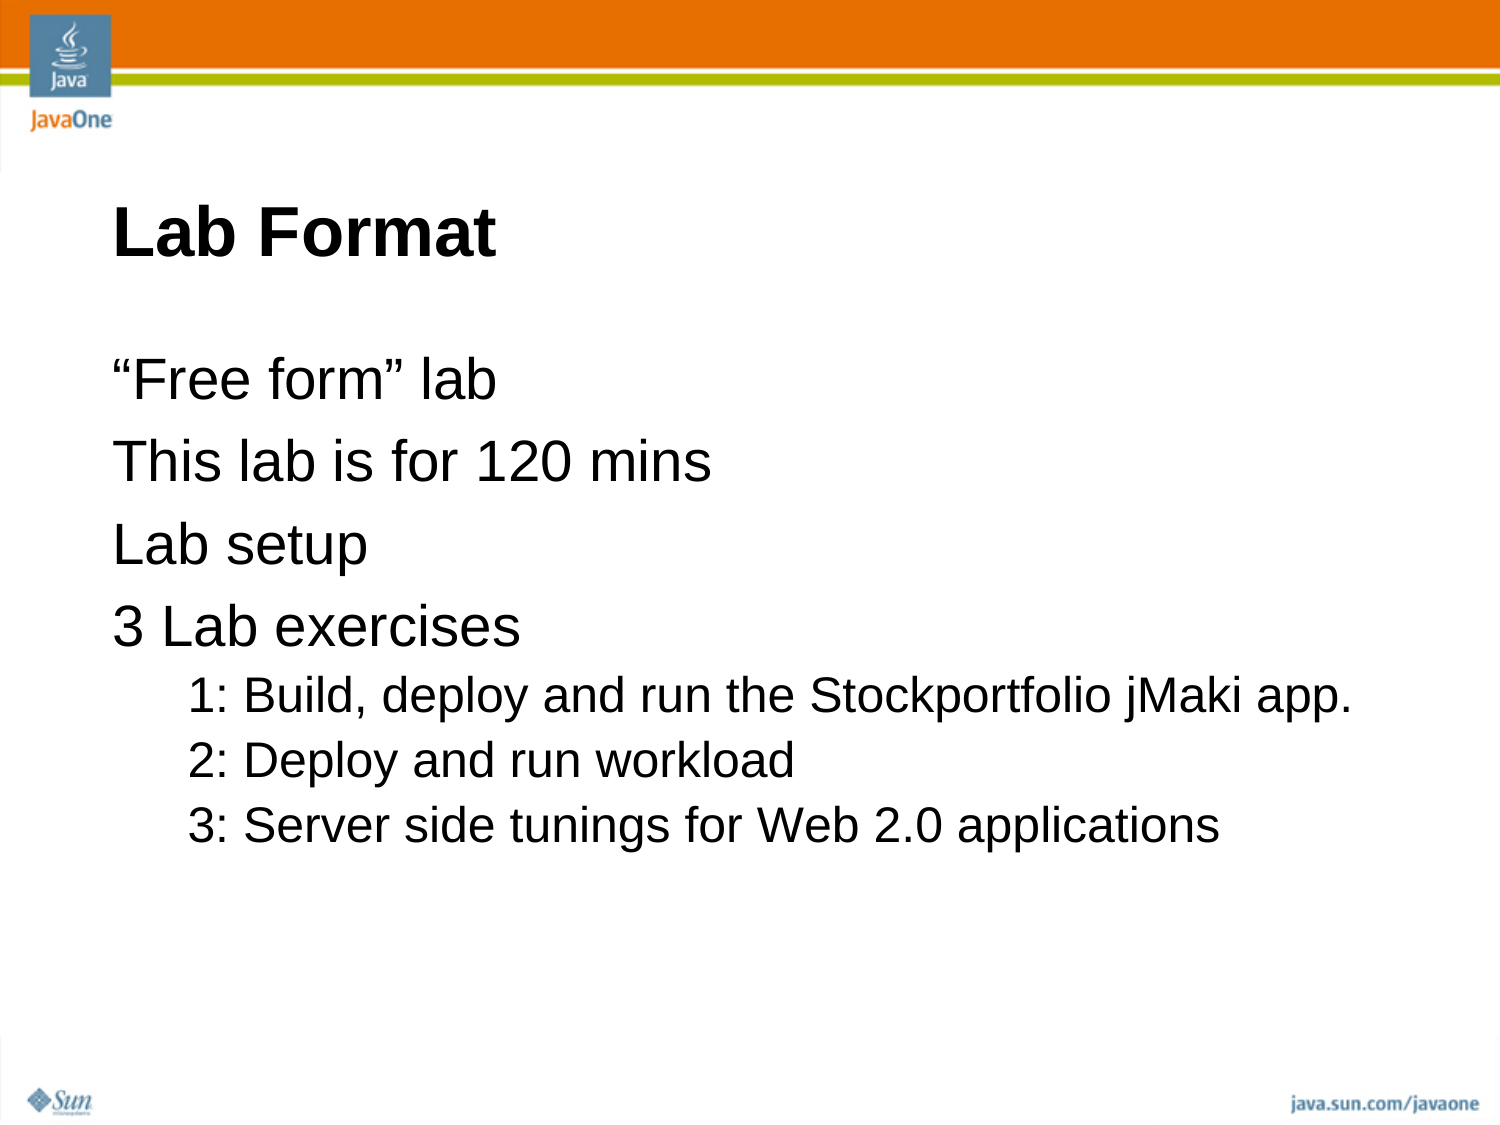

# Lab Format
“Free form” lab
This lab is for 120 mins
Lab setup
3 Lab exercises
1: Build, deploy and run the Stockportfolio jMaki app.
2: Deploy and run workload
3: Server side tunings for Web 2.0 applications